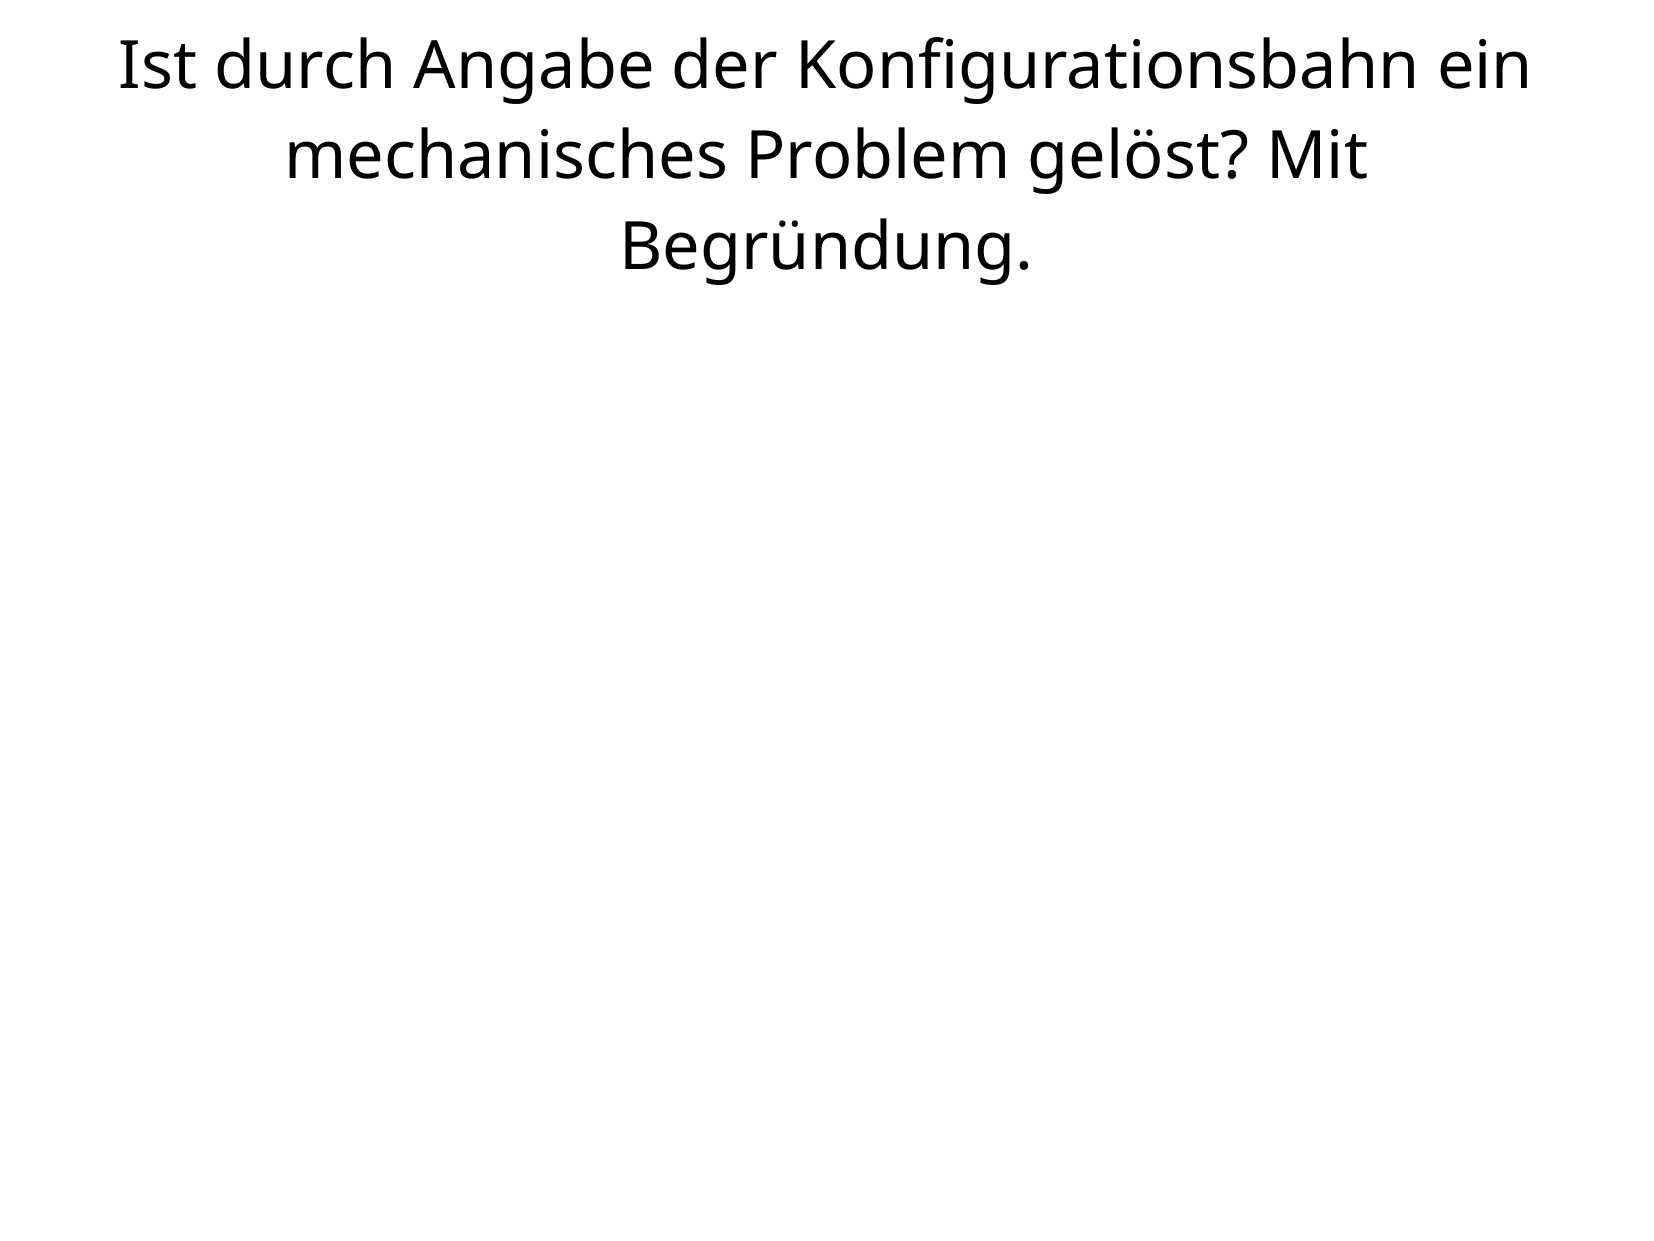

# Ist durch Angabe der Konfigurationsbahn ein mechanisches Problem gelöst? Mit Begründung.